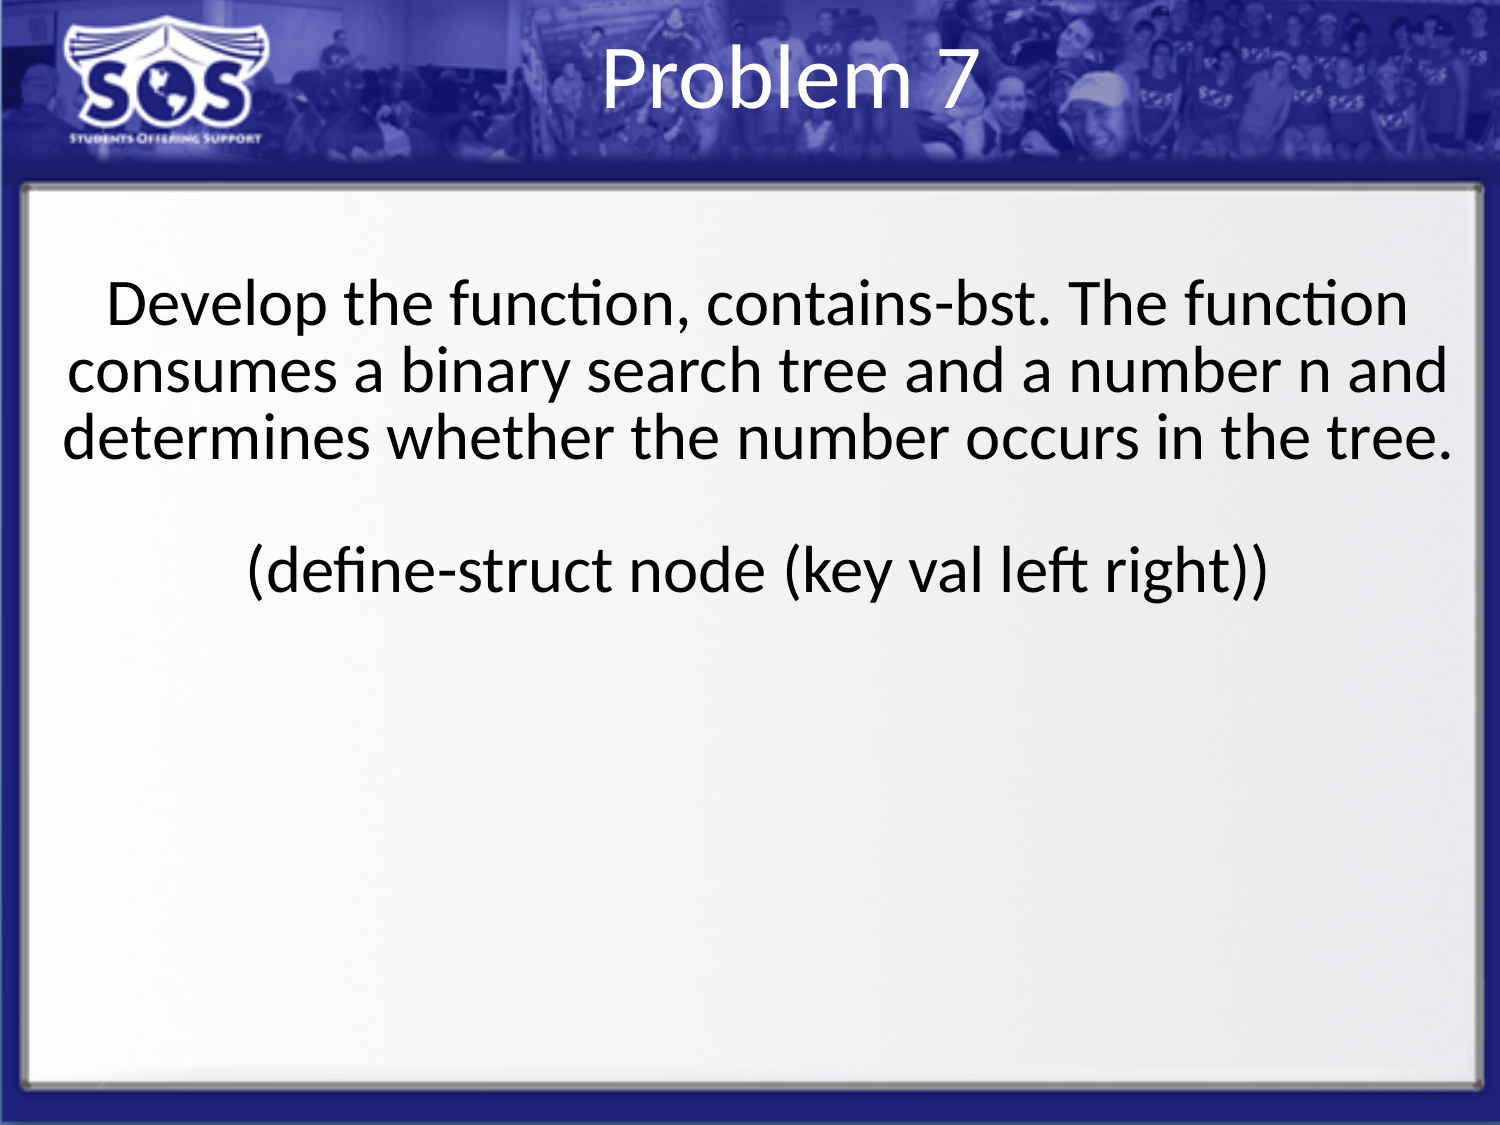

Problem 7
Develop the function, contains-bst. The function consumes a binary search tree and a number n and determines whether the number occurs in the tree.
(define-struct node (key val left right))